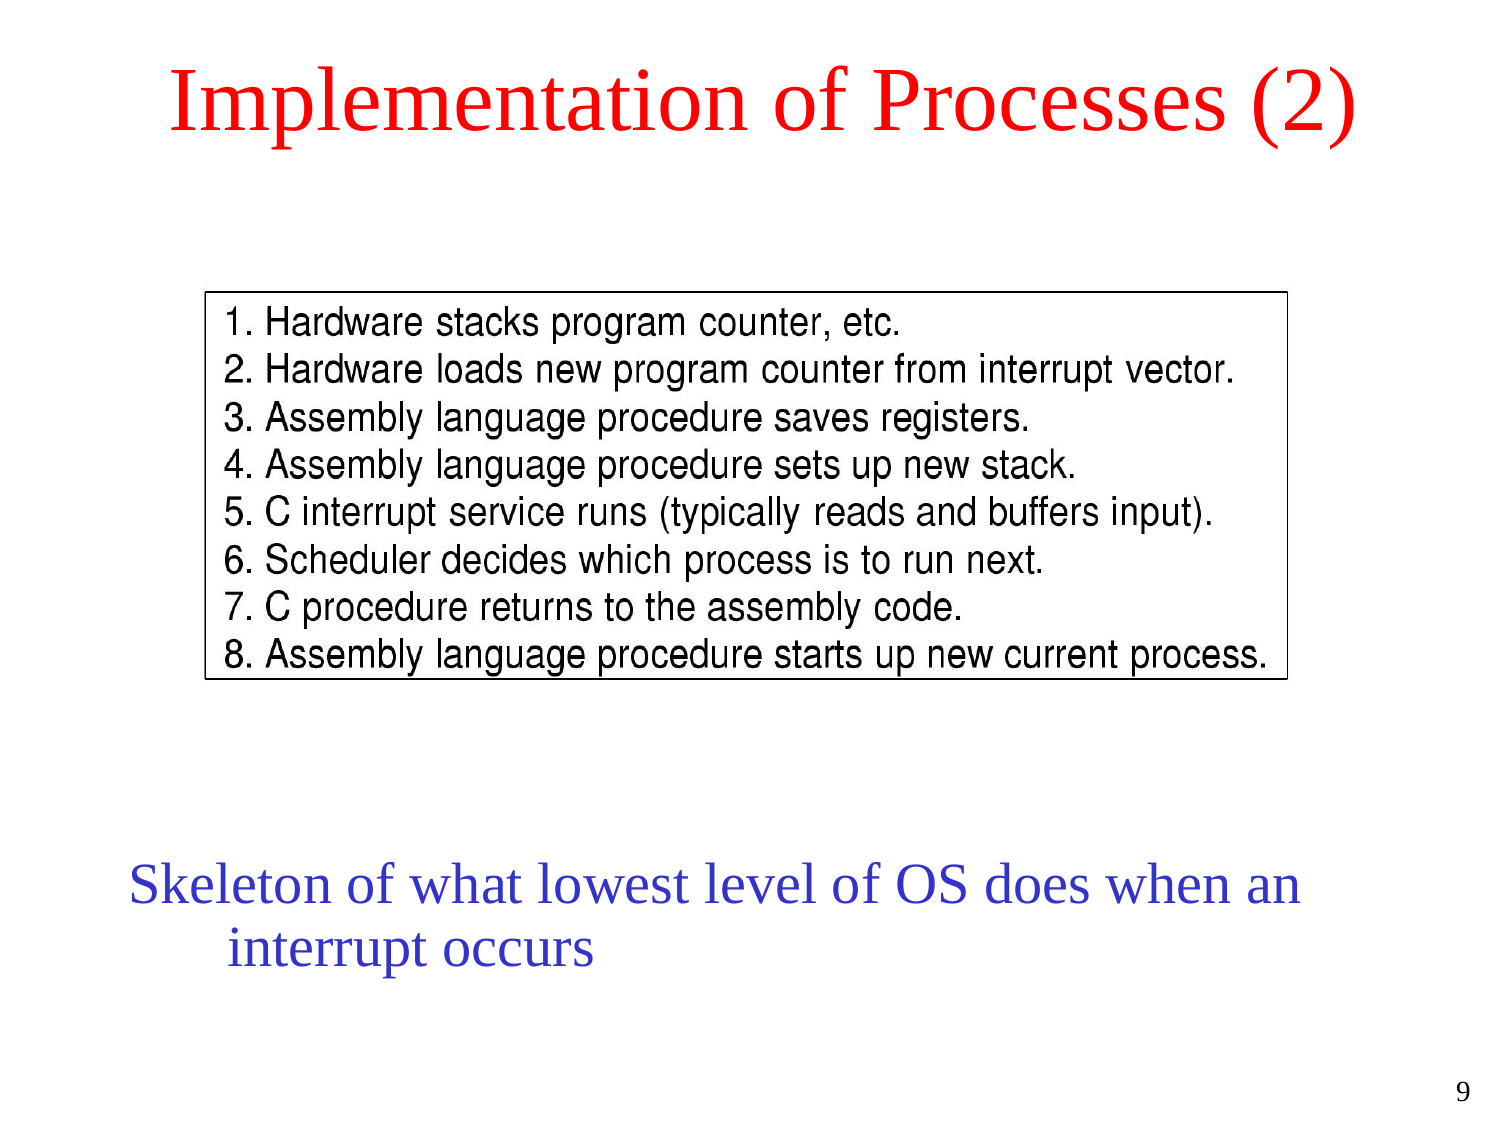

Implementation of Processes (2)
Skeleton of what lowest level of OS does when an interrupt occurs